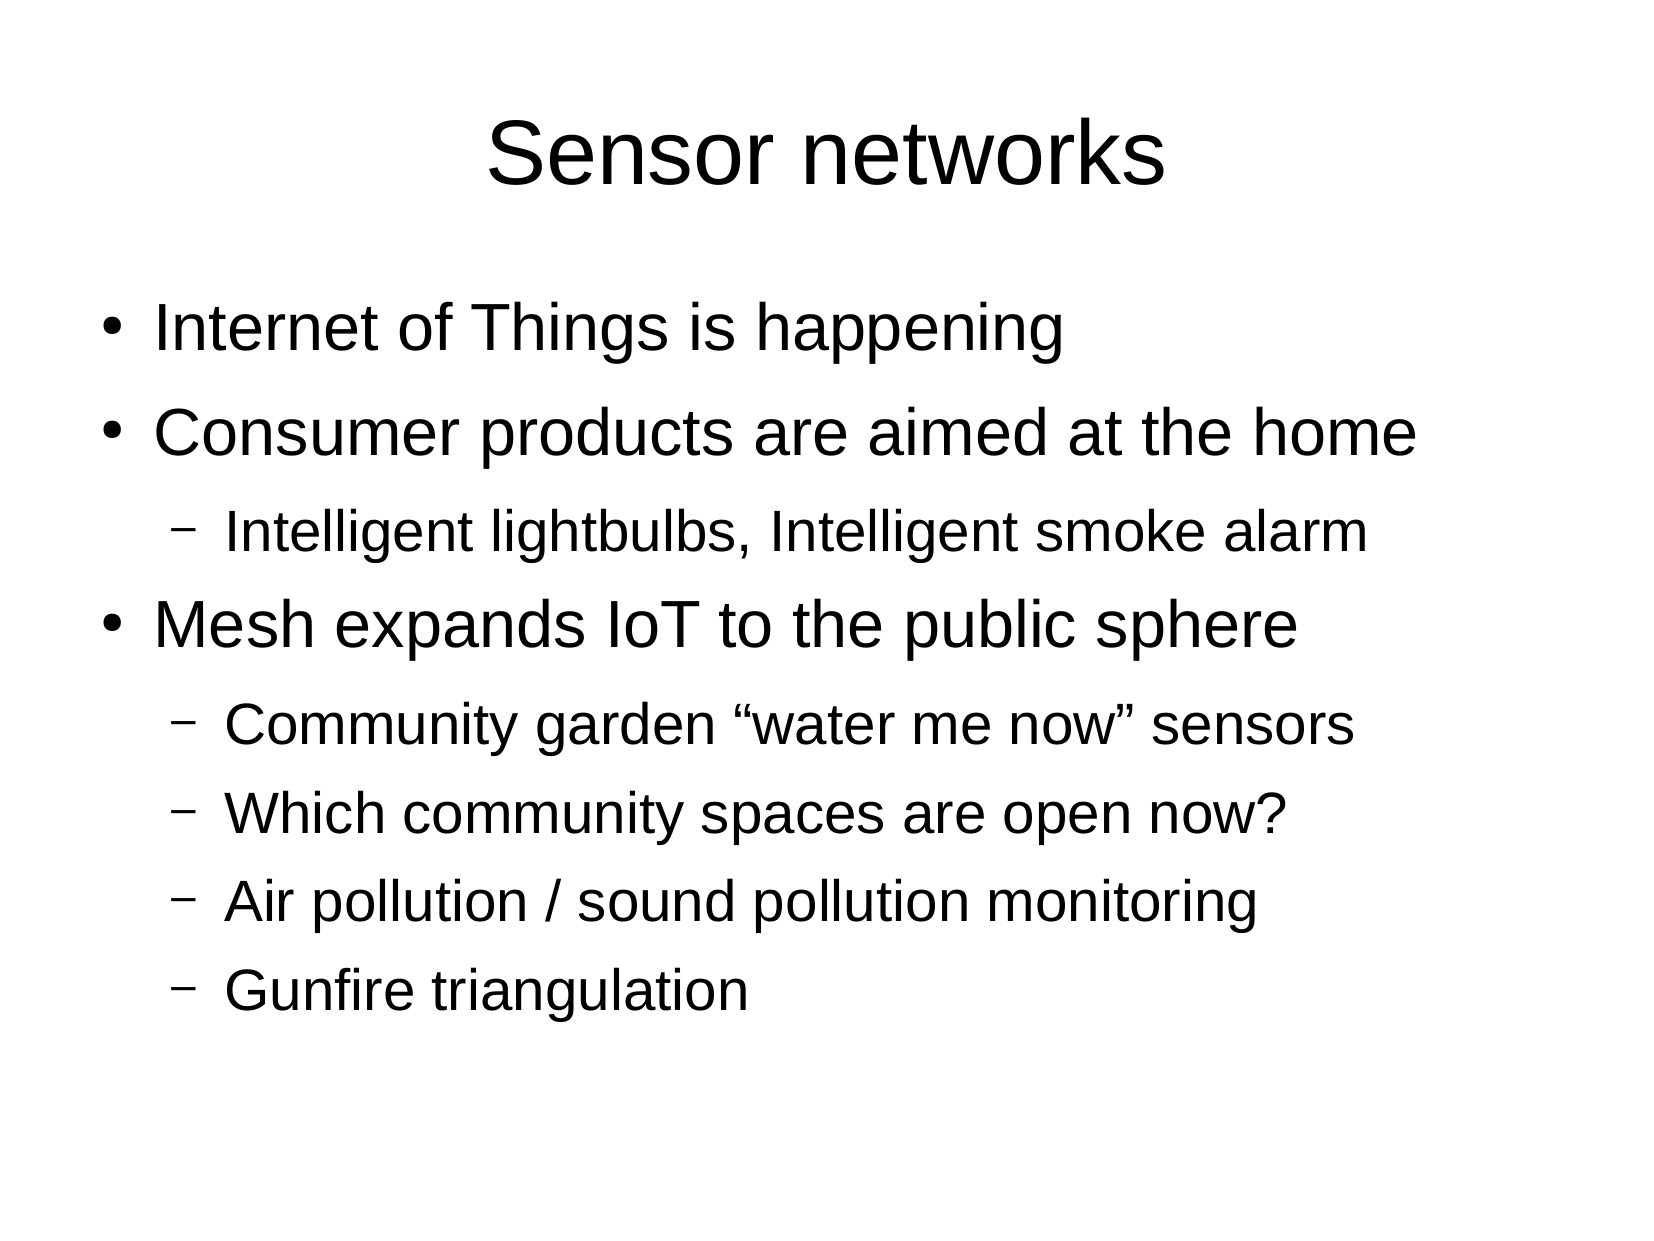

# Sensor networks
Internet of Things is happening
Consumer products are aimed at the home
Intelligent lightbulbs, Intelligent smoke alarm
Mesh expands IoT to the public sphere
Community garden “water me now” sensors
Which community spaces are open now?
Air pollution / sound pollution monitoring
Gunfire triangulation